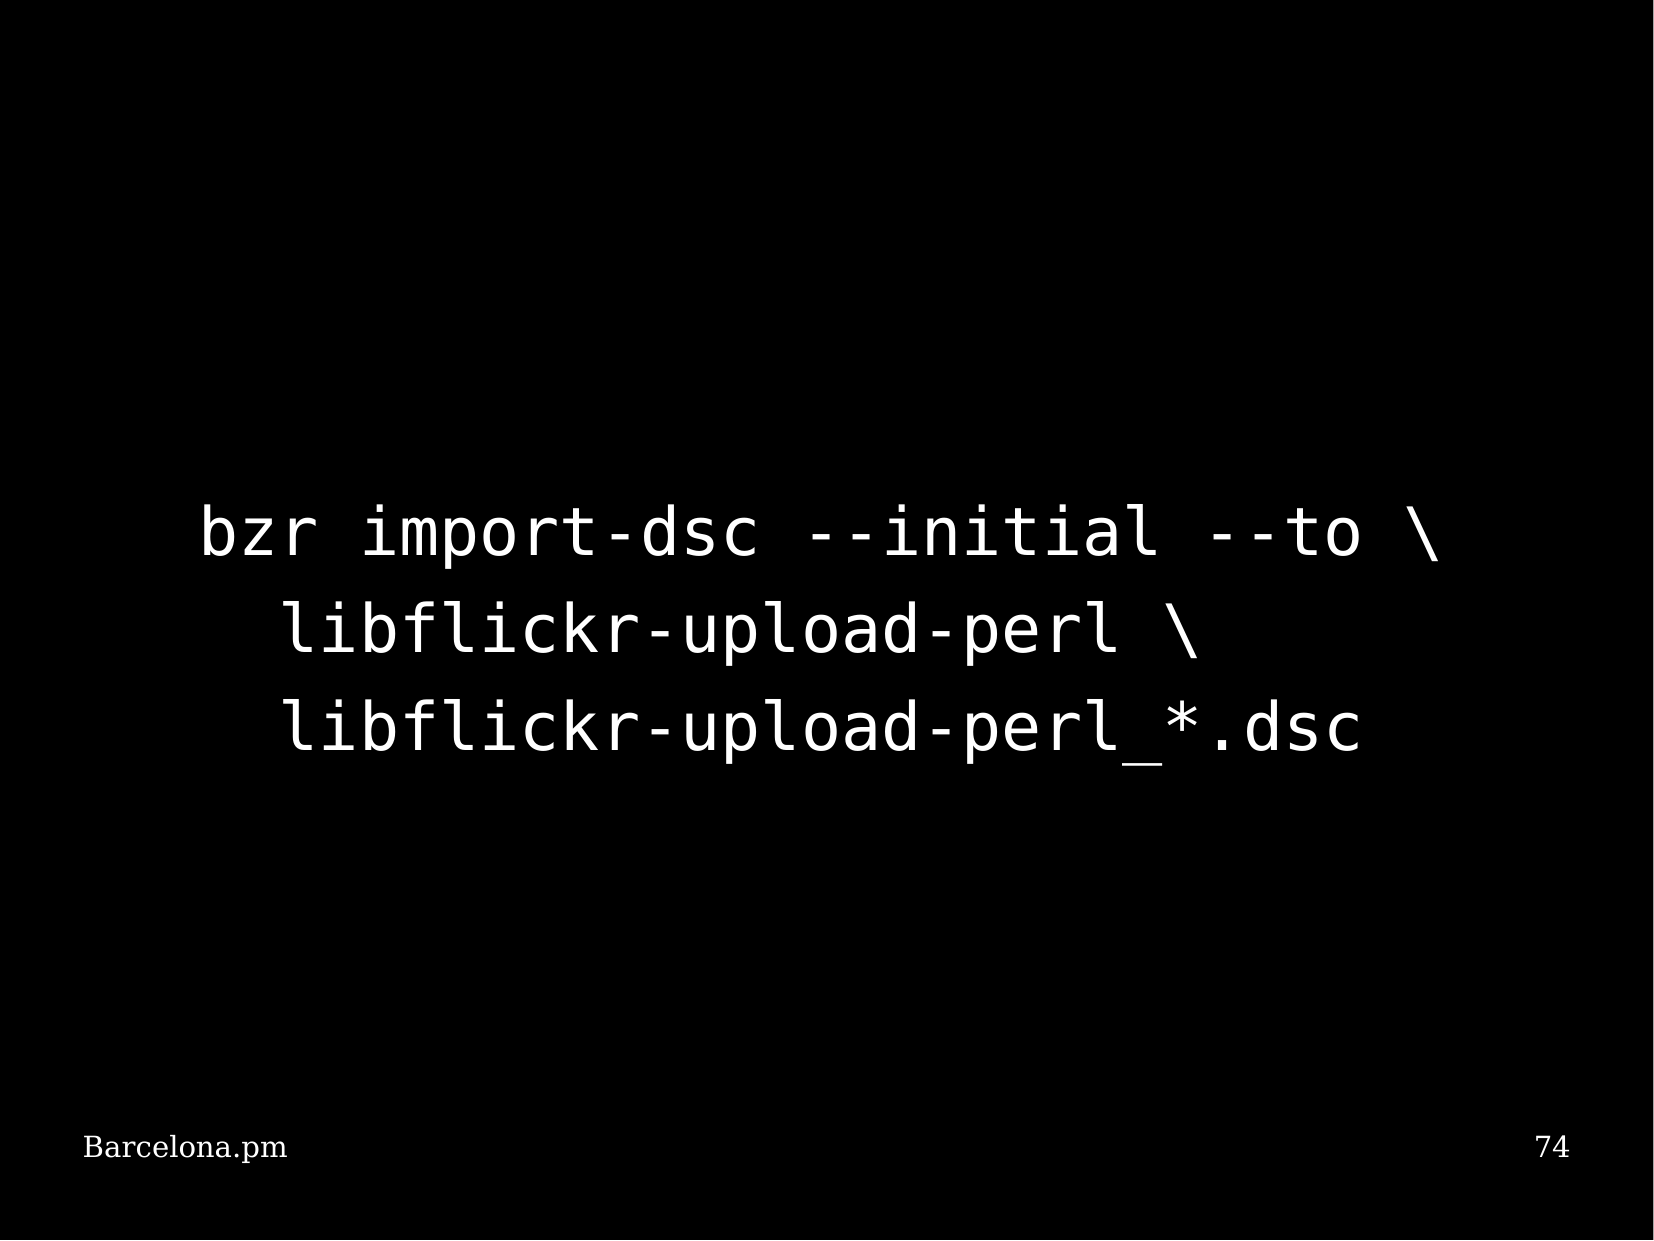

# bzr import-dsc --initial --to \ libflickr-upload-perl \ libflickr-upload-perl_*.dsc
Barcelona.pm
74